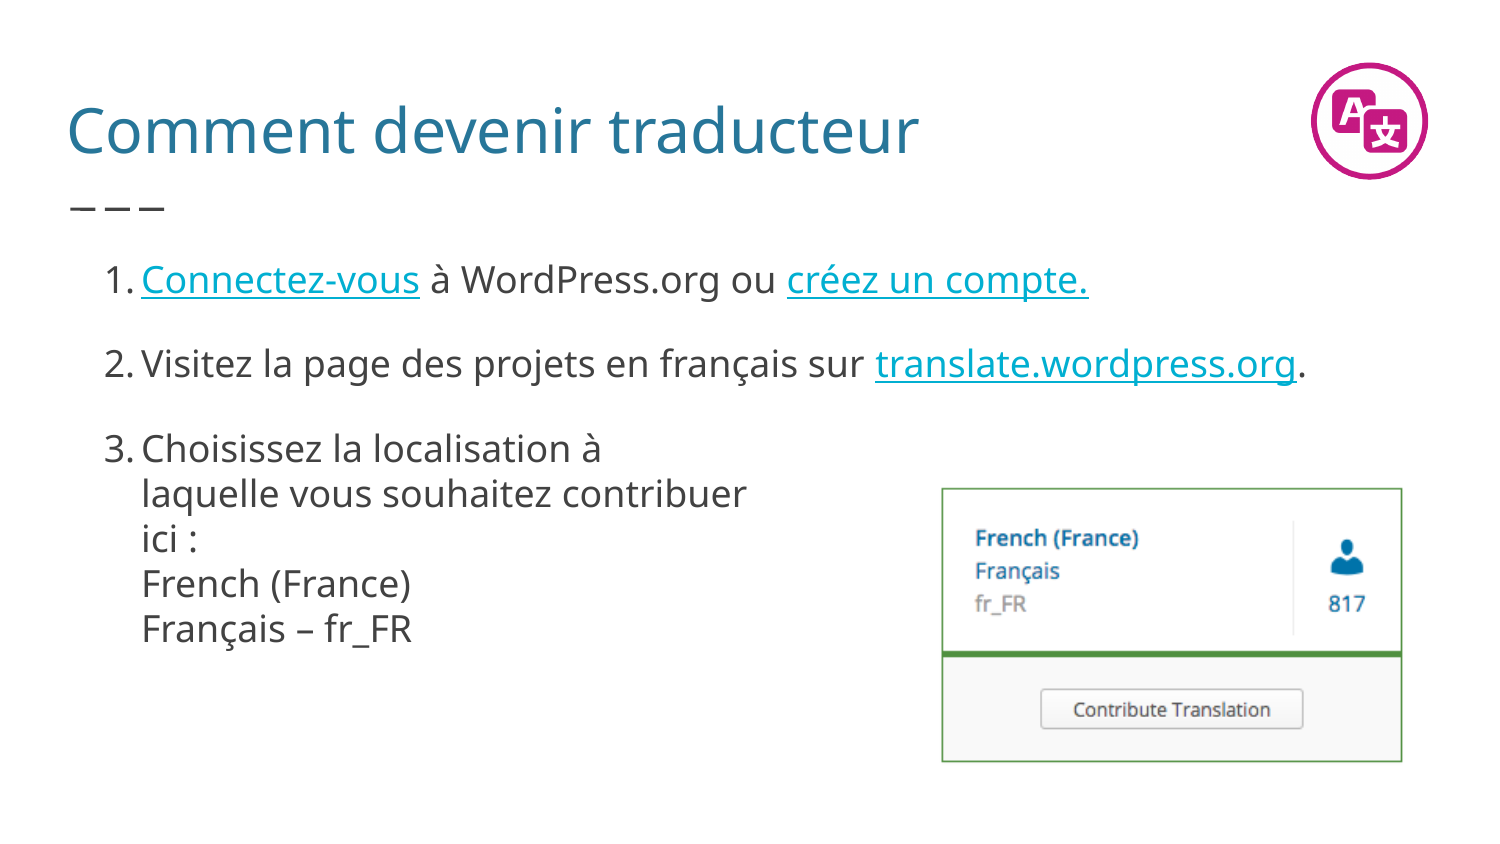

# Comment devenir traducteur
Connectez-vous à WordPress.org ou créez un compte.
Visitez la page des projets en français sur translate.wordpress.org.
Choisissez la localisation à
laquelle vous souhaitez contribuer
ici :
French (France)
Français – fr_FR